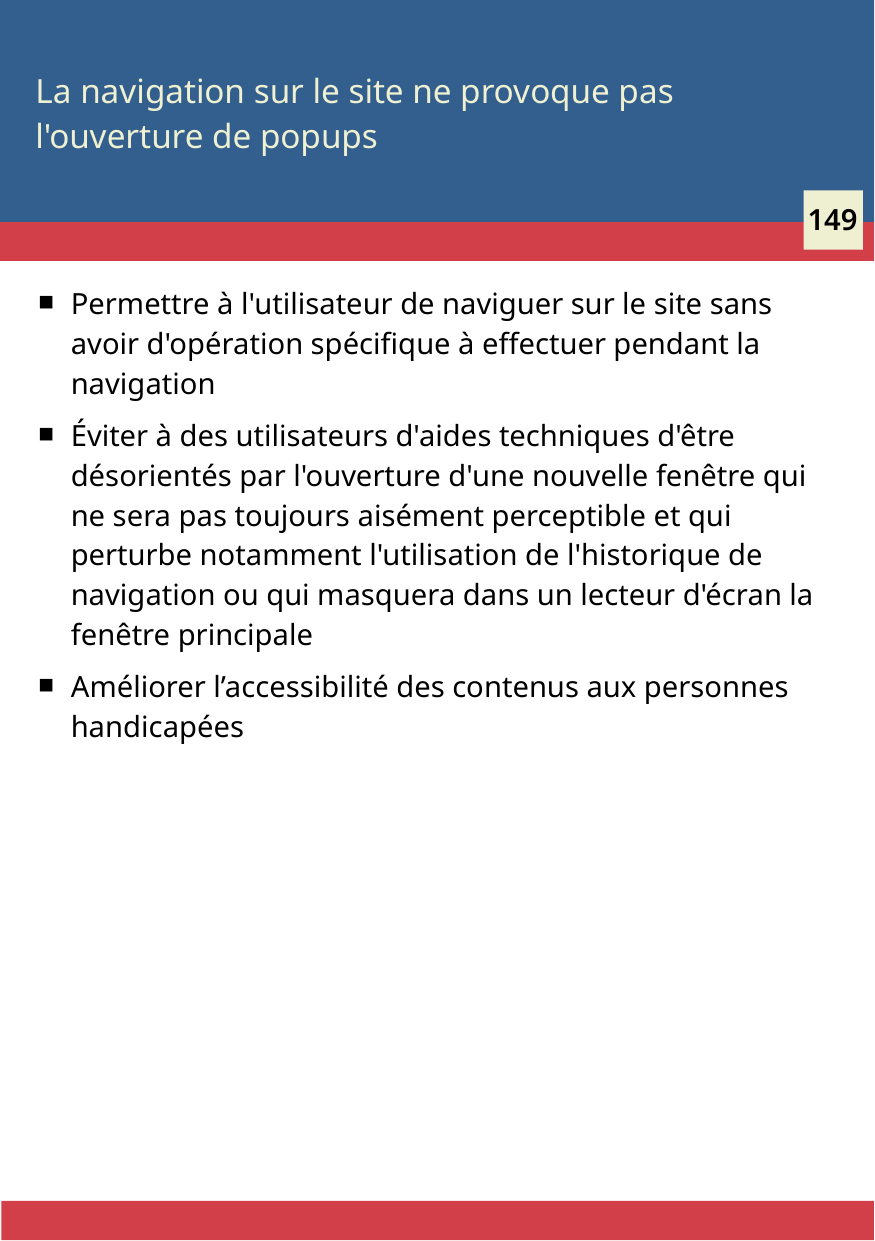

# La navigation sur le site ne provoque pas l'ouverture de popups
149
Permettre à l'utilisateur de naviguer sur le site sans avoir d'opération spécifique à effectuer pendant la navigation
Éviter à des utilisateurs d'aides techniques d'être désorientés par l'ouverture d'une nouvelle fenêtre qui ne sera pas toujours aisément perceptible et qui perturbe notamment l'utilisation de l'historique de navigation ou qui masquera dans un lecteur d'écran la fenêtre principale
Améliorer l’accessibilité des contenus aux personnes handicapées